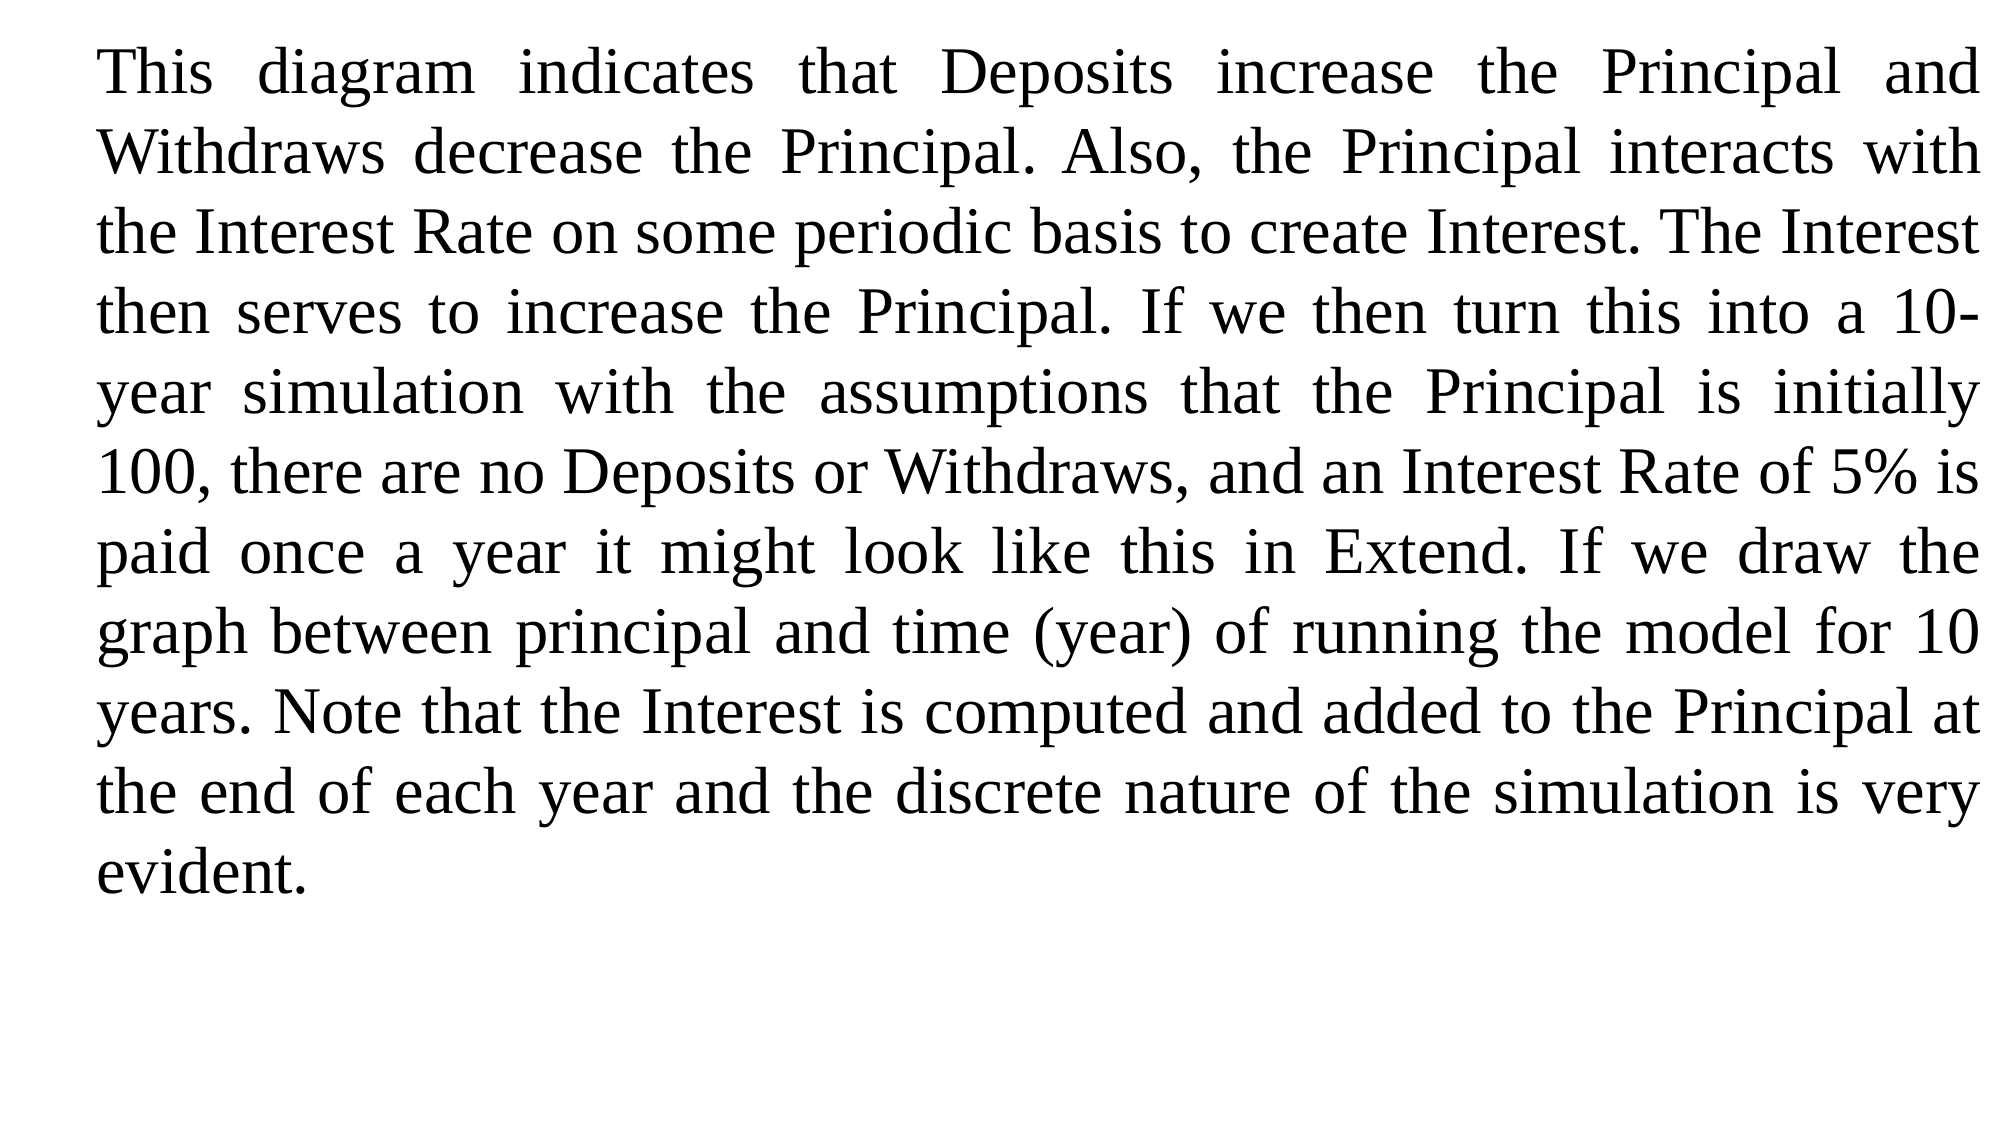

This diagram indicates that Deposits increase the Principal and Withdraws decrease the Principal. Also, the Principal interacts with the Interest Rate on some periodic basis to create Interest. The Interest then serves to increase the Principal. If we then turn this into a 10-year simulation with the assumptions that the Principal is initially 100, there are no Deposits or Withdraws, and an Interest Rate of 5% is paid once a year it might look like this in Extend. If we draw the graph between principal and time (year) of running the model for 10 years. Note that the Interest is computed and added to the Principal at the end of each year and the discrete nature of the simulation is very evident.